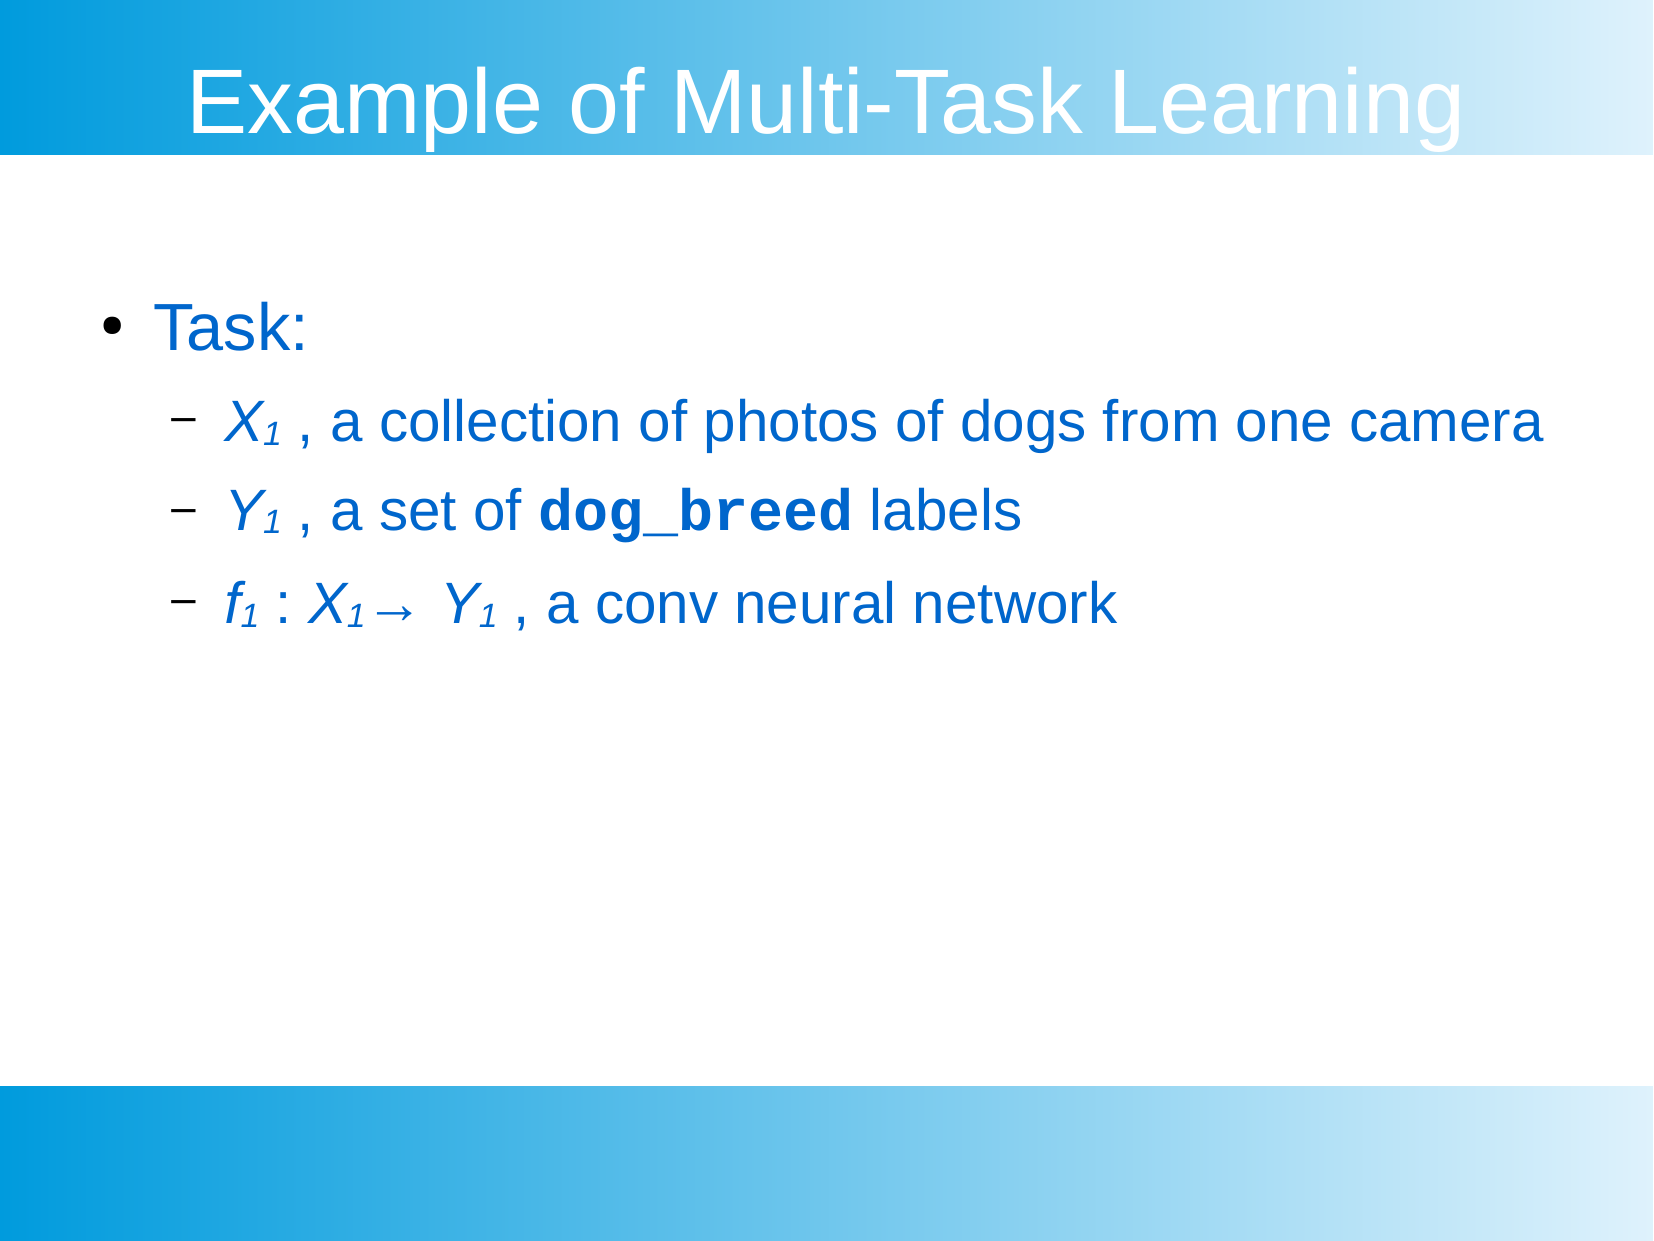

# Example of Multi-Task Learning
Task:
X1 , a collection of photos of dogs from one camera
Y1 , a set of dog_breed labels
f1 : X1→ Y1 , a conv neural network